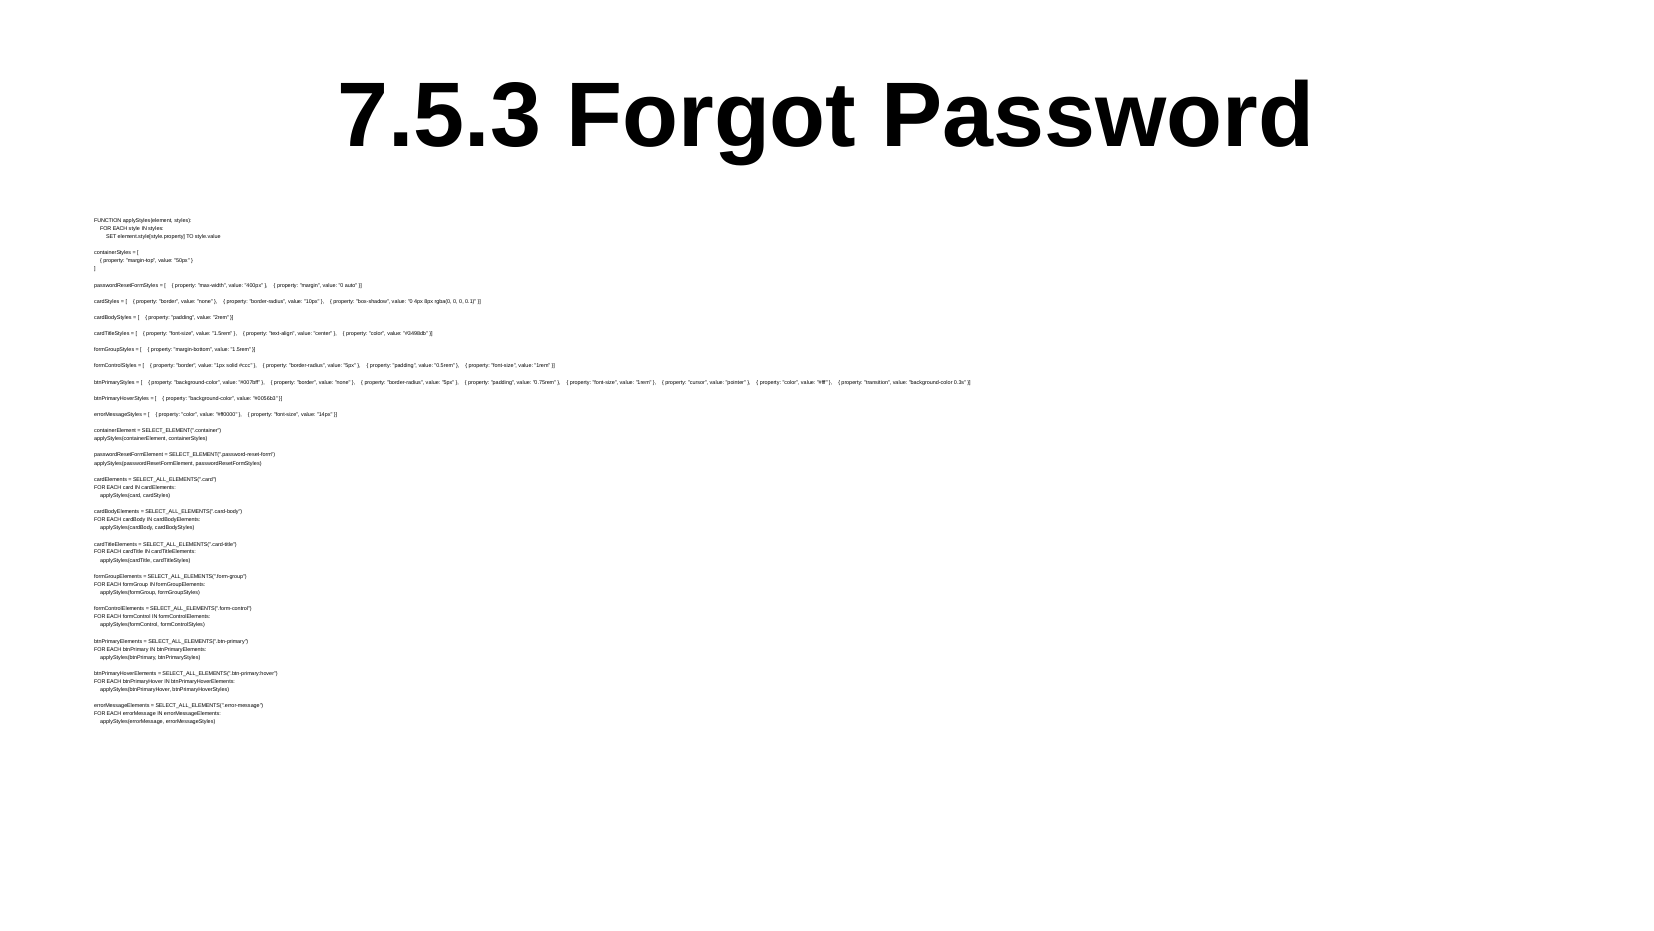

# 7.5.3 Forgot Password
FUNCTION applyStyles(element, styles):
 FOR EACH style IN styles:
 SET element.style[style.property] TO style.value
containerStyles = [
 { property: "margin-top", value: "50px" }
]
passwordResetFormStyles = [ { property: "max-width", value: "400px" }, { property: "margin", value: "0 auto" }]
cardStyles = [ { property: "border", value: "none" }, { property: "border-radius", value: "10px" }, { property: "box-shadow", value: "0 4px 8px rgba(0, 0, 0, 0.1)" }]
cardBodyStyles = [ { property: "padding", value: "2rem" }]
cardTitleStyles = [ { property: "font-size", value: "1.5rem" }, { property: "text-align", value: "center" }, { property: "color", value: "#3498db" }]
formGroupStyles = [ { property: "margin-bottom", value: "1.5rem" }]
formControlStyles = [ { property: "border", value: "1px solid #ccc" }, { property: "border-radius", value: "5px" }, { property: "padding", value: "0.5rem" }, { property: "font-size", value: "1rem" }]
btnPrimaryStyles = [ { property: "background-color", value: "#007bff" }, { property: "border", value: "none" }, { property: "border-radius", value: "5px" }, { property: "padding", value: "0.75rem" }, { property: "font-size", value: "1rem" }, { property: "cursor", value: "pointer" }, { property: "color", value: "#fff" }, { property: "transition", value: "background-color 0.3s" }]
btnPrimaryHoverStyles = [ { property: "background-color", value: "#0056b3" }]
errorMessageStyles = [ { property: "color", value: "#ff0000" }, { property: "font-size", value: "14px" }]
containerElement = SELECT_ELEMENT(".container")
applyStyles(containerElement, containerStyles)
passwordResetFormElement = SELECT_ELEMENT(".password-reset-form")
applyStyles(passwordResetFormElement, passwordResetFormStyles)
cardElements = SELECT_ALL_ELEMENTS(".card")
FOR EACH card IN cardElements:
 applyStyles(card, cardStyles)
cardBodyElements = SELECT_ALL_ELEMENTS(".card-body")
FOR EACH cardBody IN cardBodyElements:
 applyStyles(cardBody, cardBodyStyles)
cardTitleElements = SELECT_ALL_ELEMENTS(".card-title")
FOR EACH cardTitle IN cardTitleElements:
 applyStyles(cardTitle, cardTitleStyles)
formGroupElements = SELECT_ALL_ELEMENTS(".form-group")
FOR EACH formGroup IN formGroupElements:
 applyStyles(formGroup, formGroupStyles)
formControlElements = SELECT_ALL_ELEMENTS(".form-control")
FOR EACH formControl IN formControlElements:
 applyStyles(formControl, formControlStyles)
btnPrimaryElements = SELECT_ALL_ELEMENTS(".btn-primary")
FOR EACH btnPrimary IN btnPrimaryElements:
 applyStyles(btnPrimary, btnPrimaryStyles)
btnPrimaryHoverElements = SELECT_ALL_ELEMENTS(".btn-primary:hover")
FOR EACH btnPrimaryHover IN btnPrimaryHoverElements:
 applyStyles(btnPrimaryHover, btnPrimaryHoverStyles)
errorMessageElements = SELECT_ALL_ELEMENTS(".error-message")
FOR EACH errorMessage IN errorMessageElements:
 applyStyles(errorMessage, errorMessageStyles)